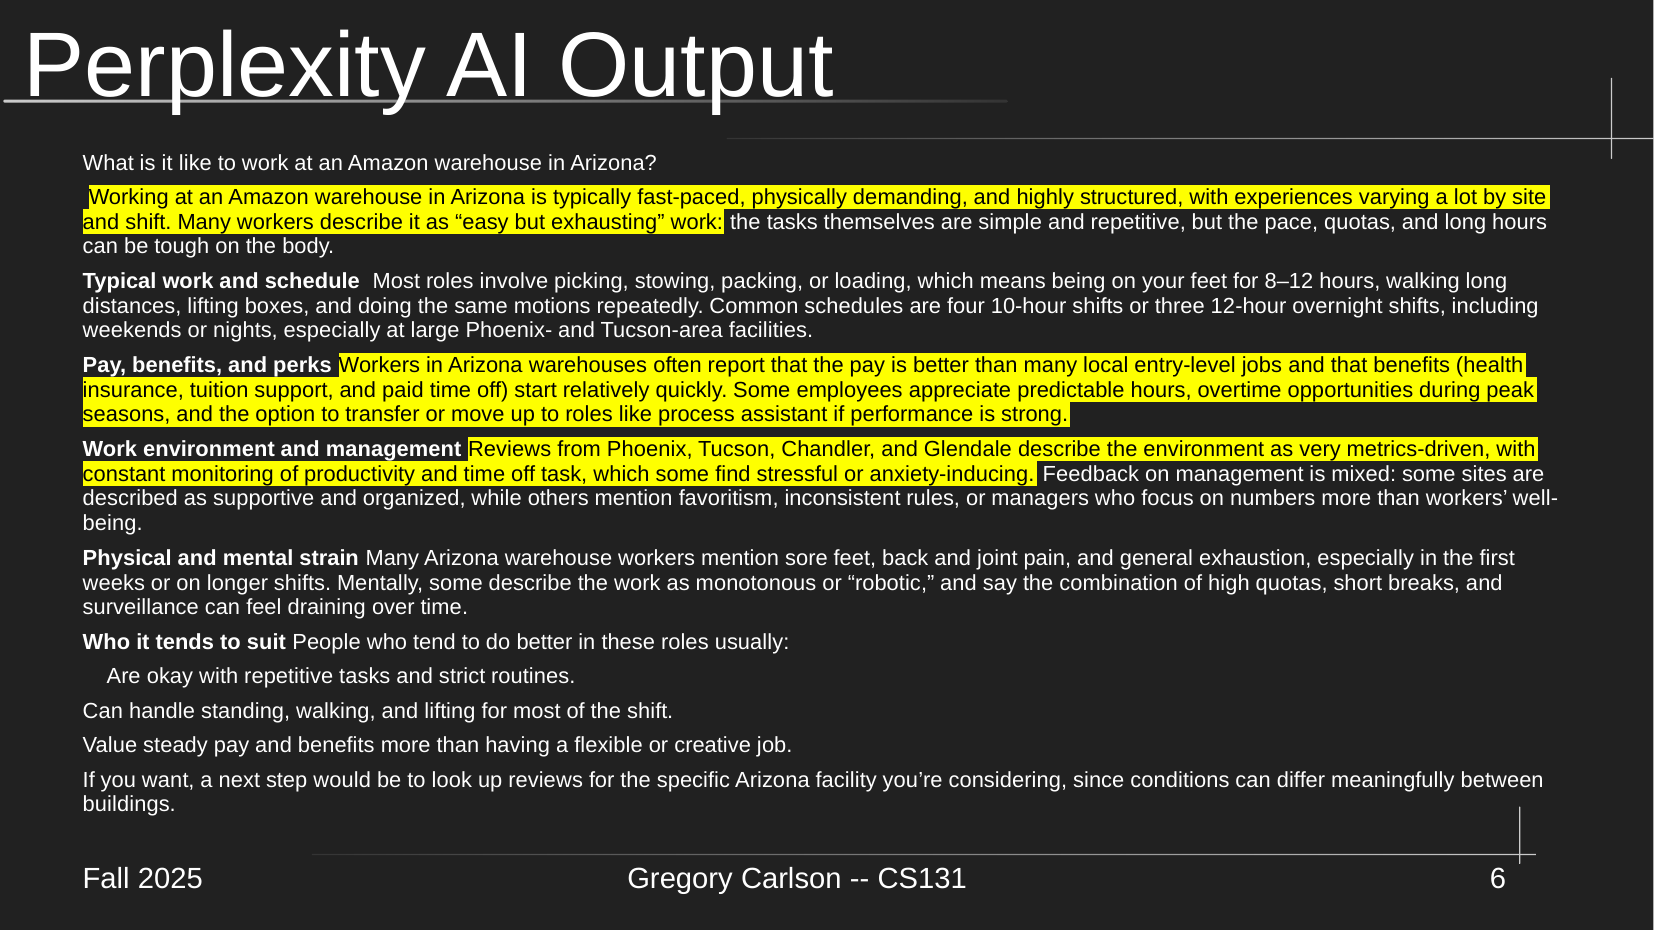

# Perplexity AI Output
What is it like to work at an Amazon warehouse in Arizona?
 Working at an Amazon warehouse in Arizona is typically fast-paced, physically demanding, and highly structured, with experiences varying a lot by site and shift. Many workers describe it as “easy but exhausting” work: the tasks themselves are simple and repetitive, but the pace, quotas, and long hours can be tough on the body.​
Typical work and schedule Most roles involve picking, stowing, packing, or loading, which means being on your feet for 8–12 hours, walking long distances, lifting boxes, and doing the same motions repeatedly. Common schedules are four 10-hour shifts or three 12-hour overnight shifts, including weekends or nights, especially at large Phoenix- and Tucson-area facilities.
​Pay, benefits, and perks Workers in Arizona warehouses often report that the pay is better than many local entry-level jobs and that benefits (health insurance, tuition support, and paid time off) start relatively quickly. Some employees appreciate predictable hours, overtime opportunities during peak seasons, and the option to transfer or move up to roles like process assistant if performance is strong.
Work environment and management Reviews from Phoenix, Tucson, Chandler, and Glendale describe the environment as very metrics-driven, with constant monitoring of productivity and time off task, which some find stressful or anxiety-inducing. Feedback on management is mixed: some sites are described as supportive and organized, while others mention favoritism, inconsistent rules, or managers who focus on numbers more than workers’ well-being.
​Physical and mental strain Many Arizona warehouse workers mention sore feet, back and joint pain, and general exhaustion, especially in the first weeks or on longer shifts. Mentally, some describe the work as monotonous or “robotic,” and say the combination of high quotas, short breaks, and surveillance can feel draining over time.
​Who it tends to suit People who tend to do better in these roles usually:
 Are okay with repetitive tasks and strict routines.
Can handle standing, walking, and lifting for most of the shift.
Value steady pay and benefits more than having a flexible or creative job.
If you want, a next step would be to look up reviews for the specific Arizona facility you’re considering, since conditions can differ meaningfully between buildings.
Fall 2025
Gregory Carlson -- CS131
6